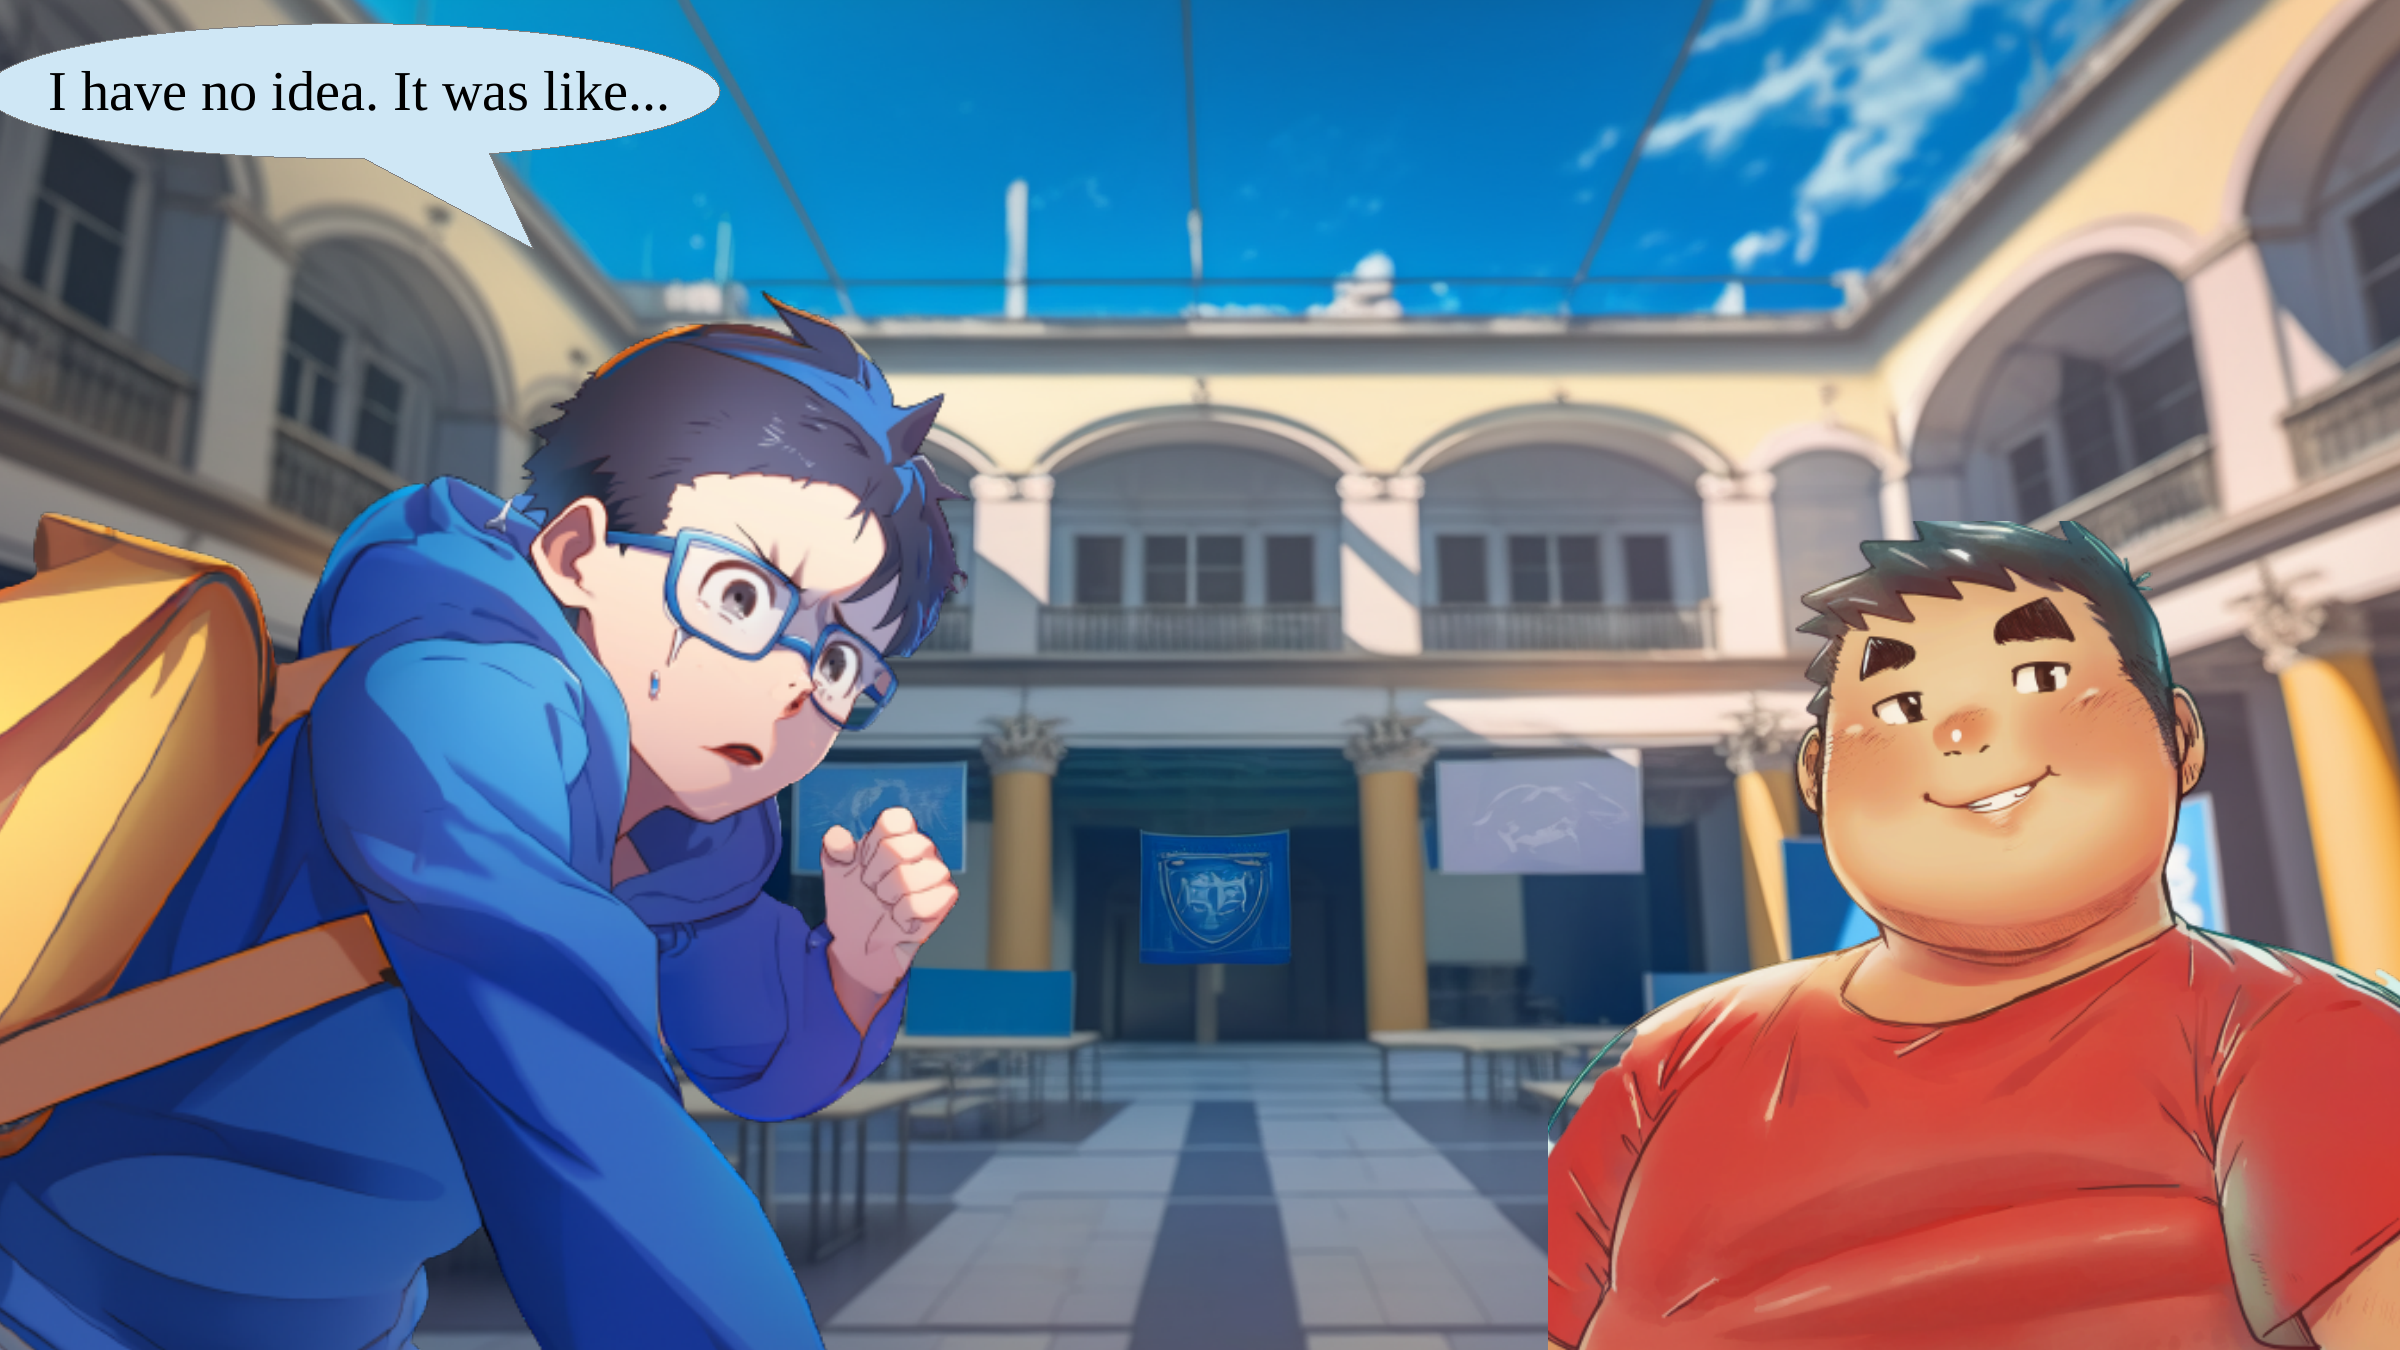

I have no idea. It was like...